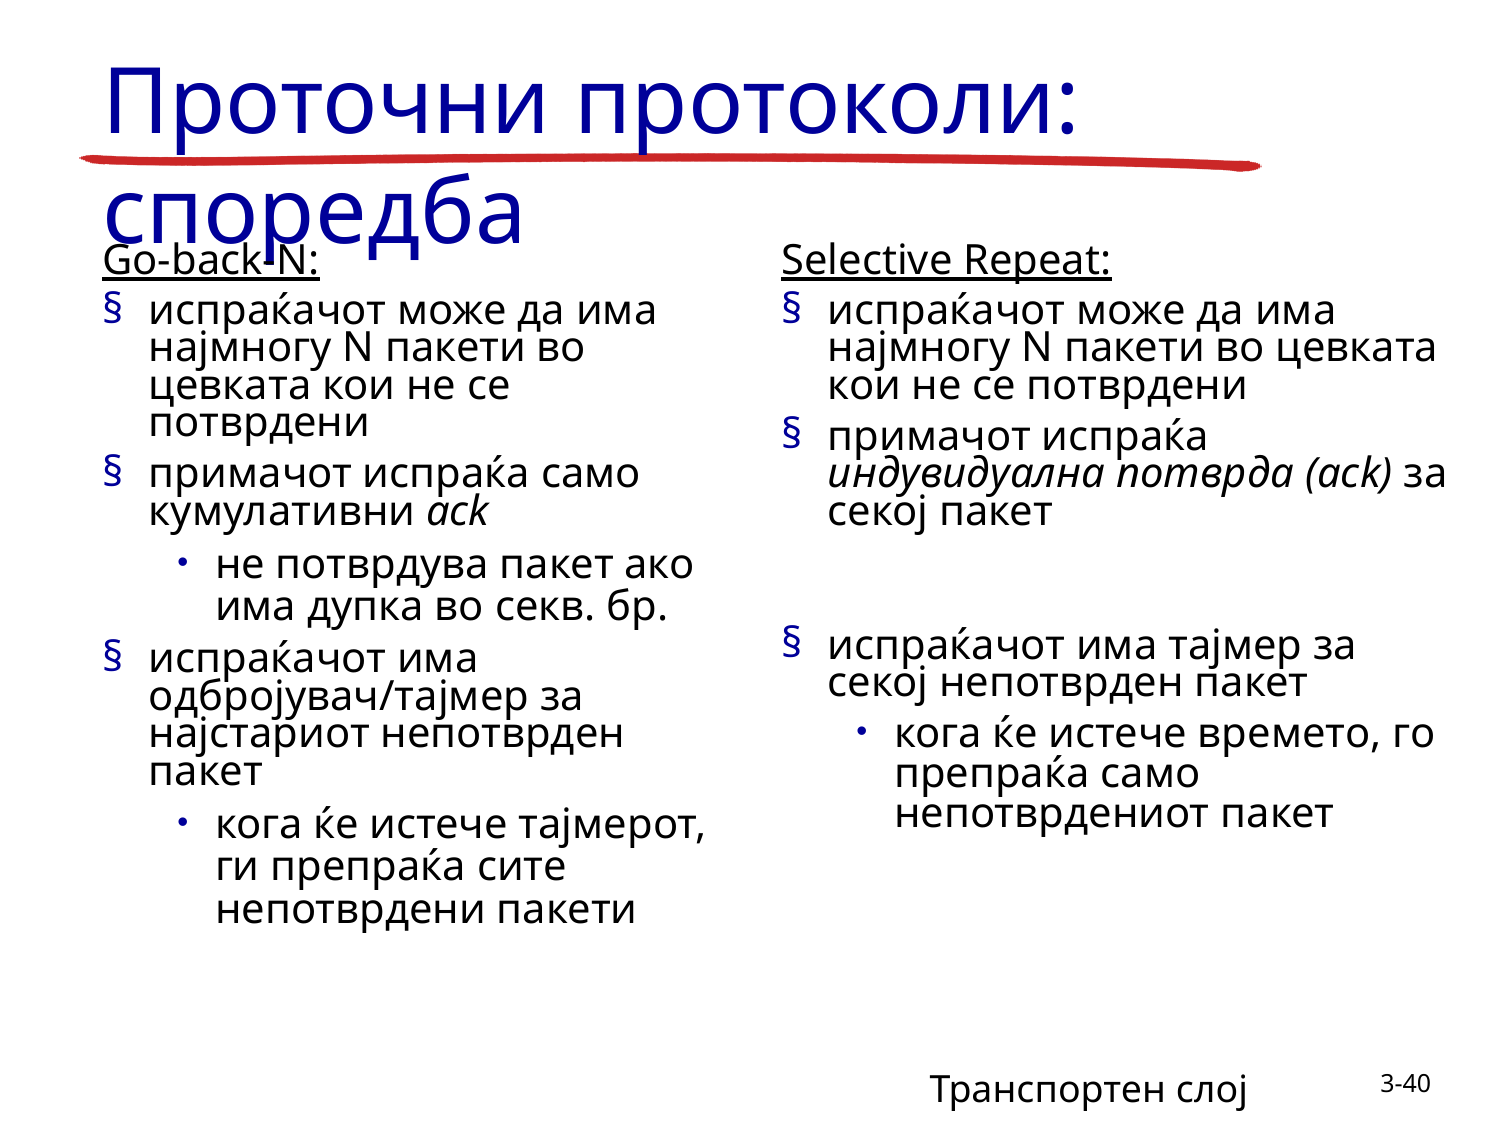

# Проточни протоколи: споредба
Go-back-N:
испраќачот може да има најмногу N пакети во цевката кои не се потврдени
примачот испраќа само кумулативни ack
не потврдува пакет ако има дупка во секв. бр.
испраќачот има одбројувач/тајмер за најстариот непотврден пакет
кога ќе истече тајмерот, ги препраќа сите непотврдени пакети
Selective Repeat:
испраќачот може да има најмногу N пакети во цевката кои не се потврдени
примачот испраќа индувидуална потврда (ack) за секој пакет
испраќачот има тајмер за секој непотврден пакет
кога ќе истече времето, го препраќа само непотврдениот пакет
Транспортен слој